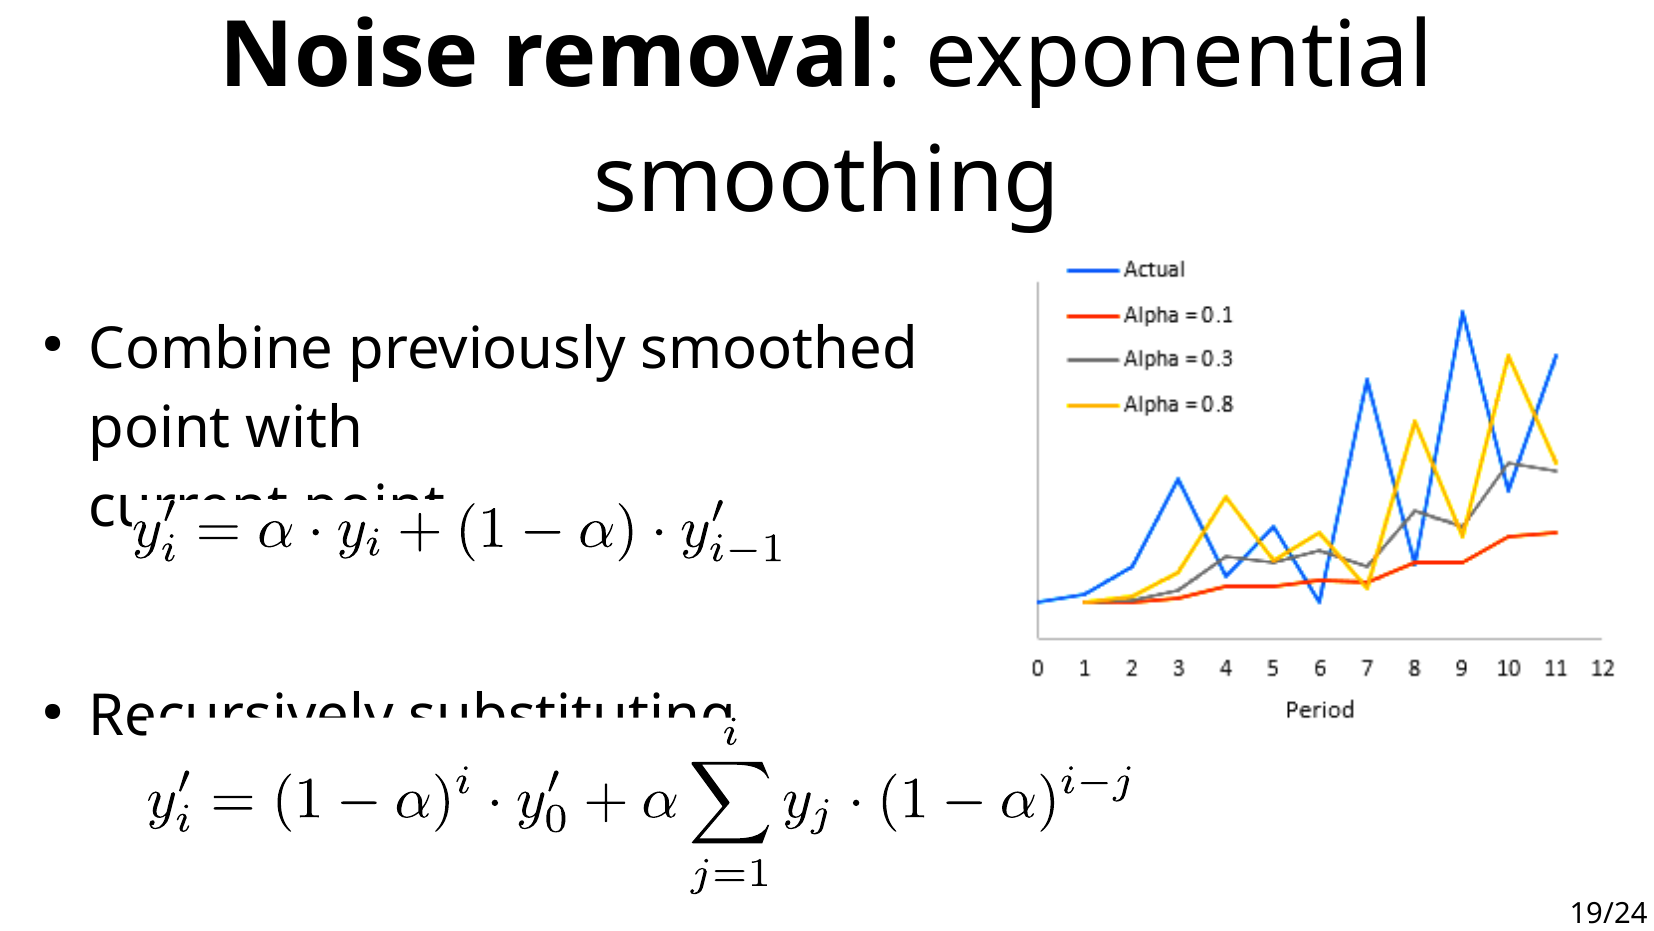

# Noise removal: exponential smoothing
Combine previously smoothed point with
current point
Recursively substituting
19